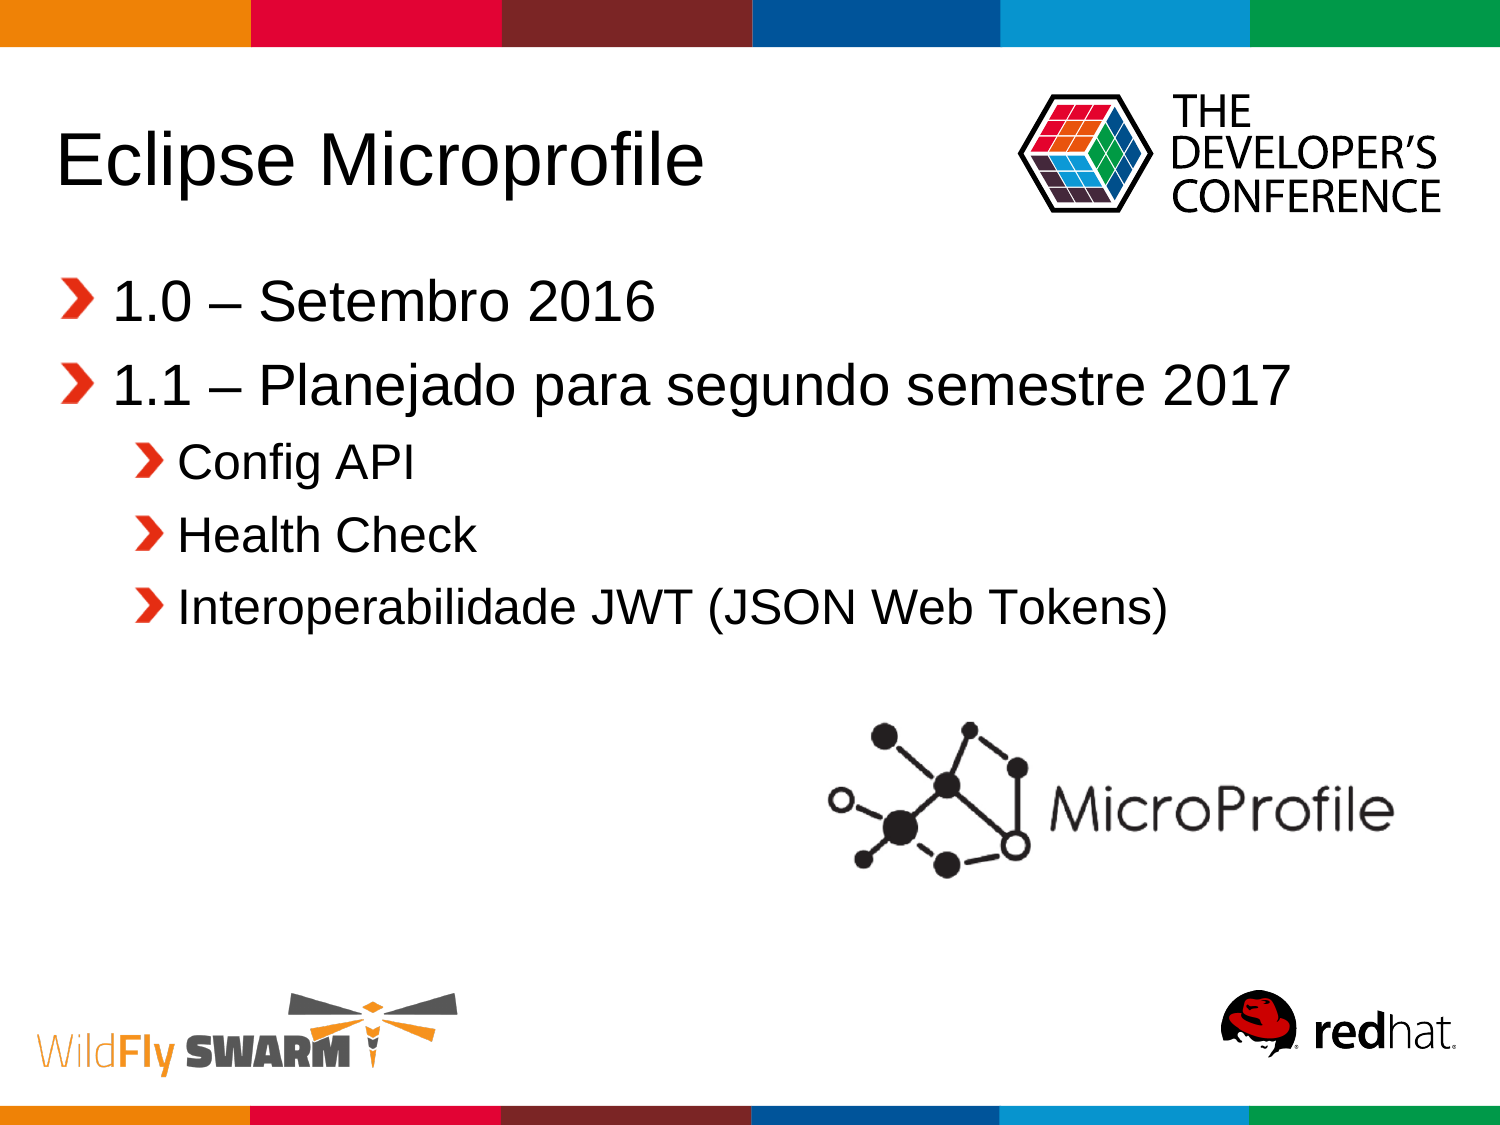

# Eclipse Microprofile
1.0 – Setembro 2016
1.1 – Planejado para segundo semestre 2017
Config API
Health Check
Interoperabilidade JWT (JSON Web Tokens)